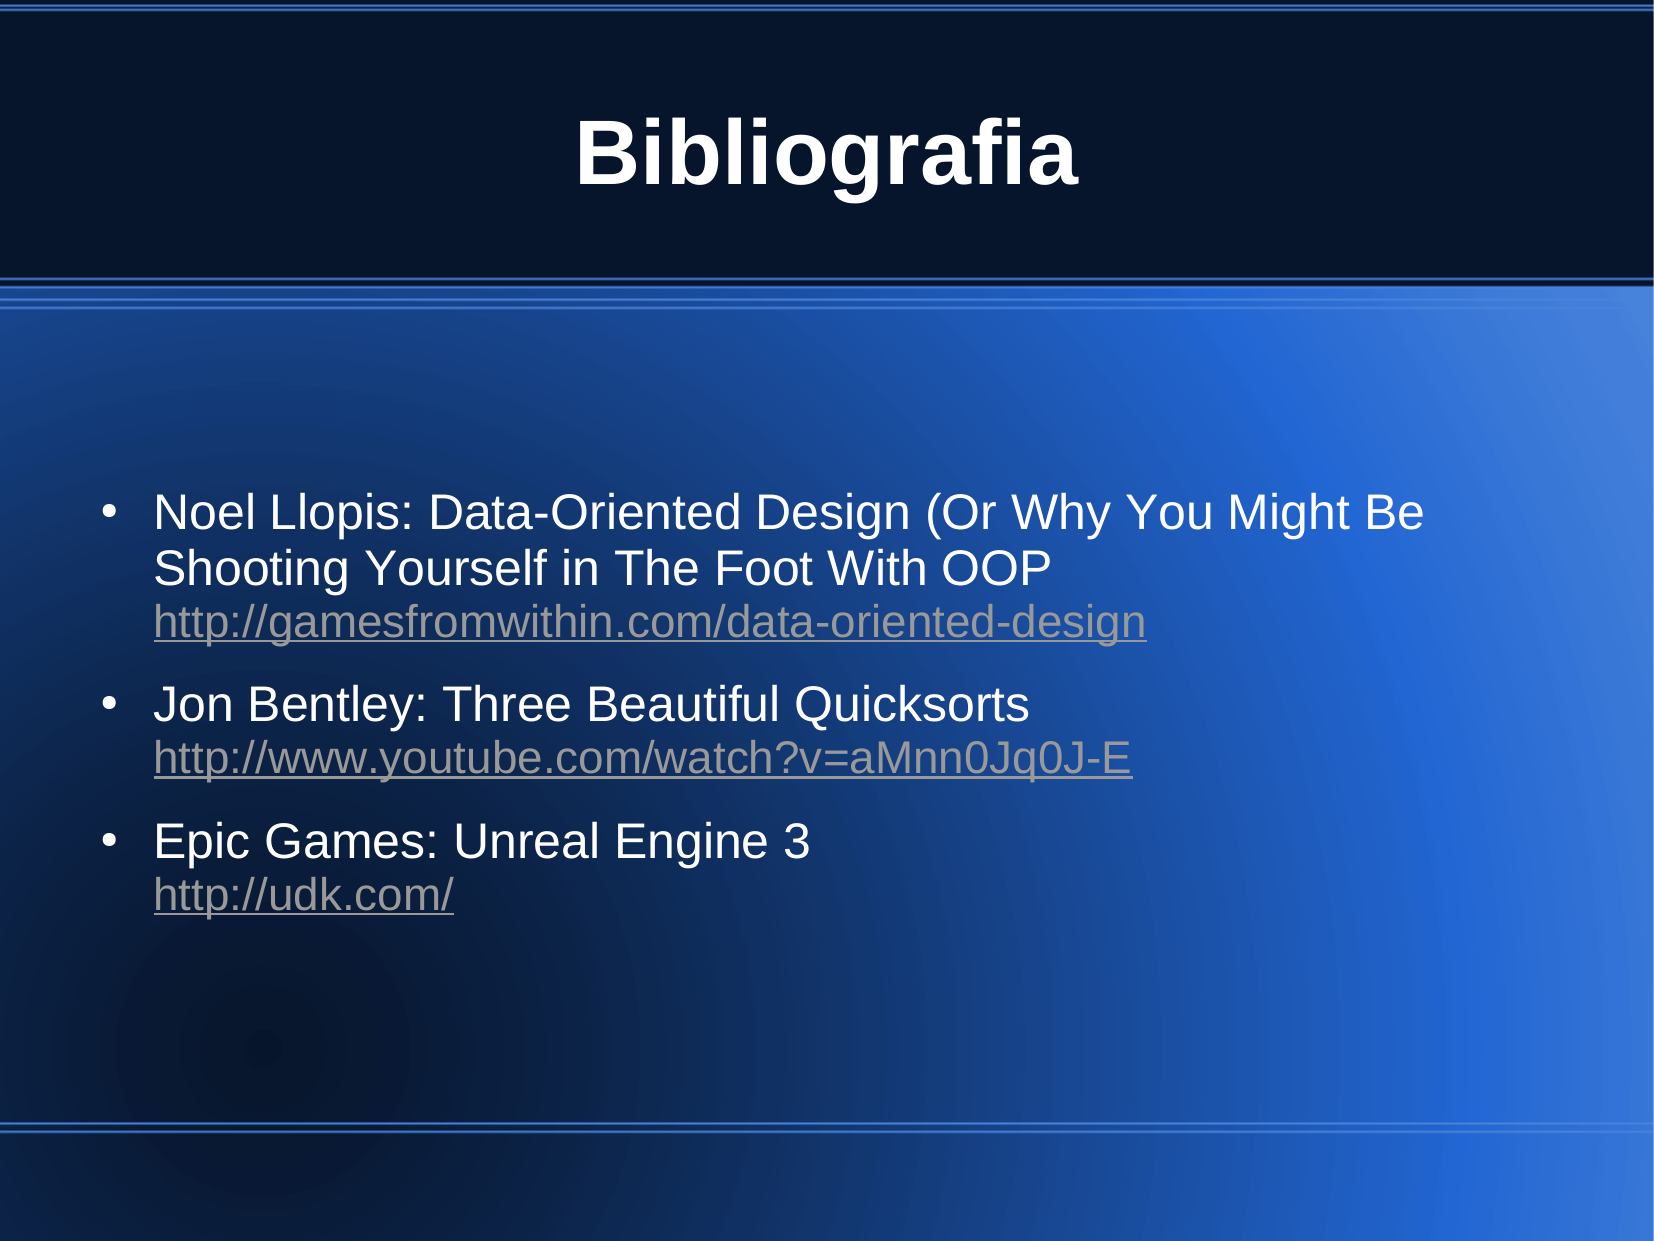

# Bibliografia
Noel Llopis: Data-Oriented Design (Or Why You Might Be Shooting Yourself in The Foot With OOP
http://gamesfromwithin.com/data-oriented-design
Jon Bentley: Three Beautiful Quicksorts
http://www.youtube.com/watch?v=aMnn0Jq0J-E
Epic Games: Unreal Engine 3
http://udk.com/